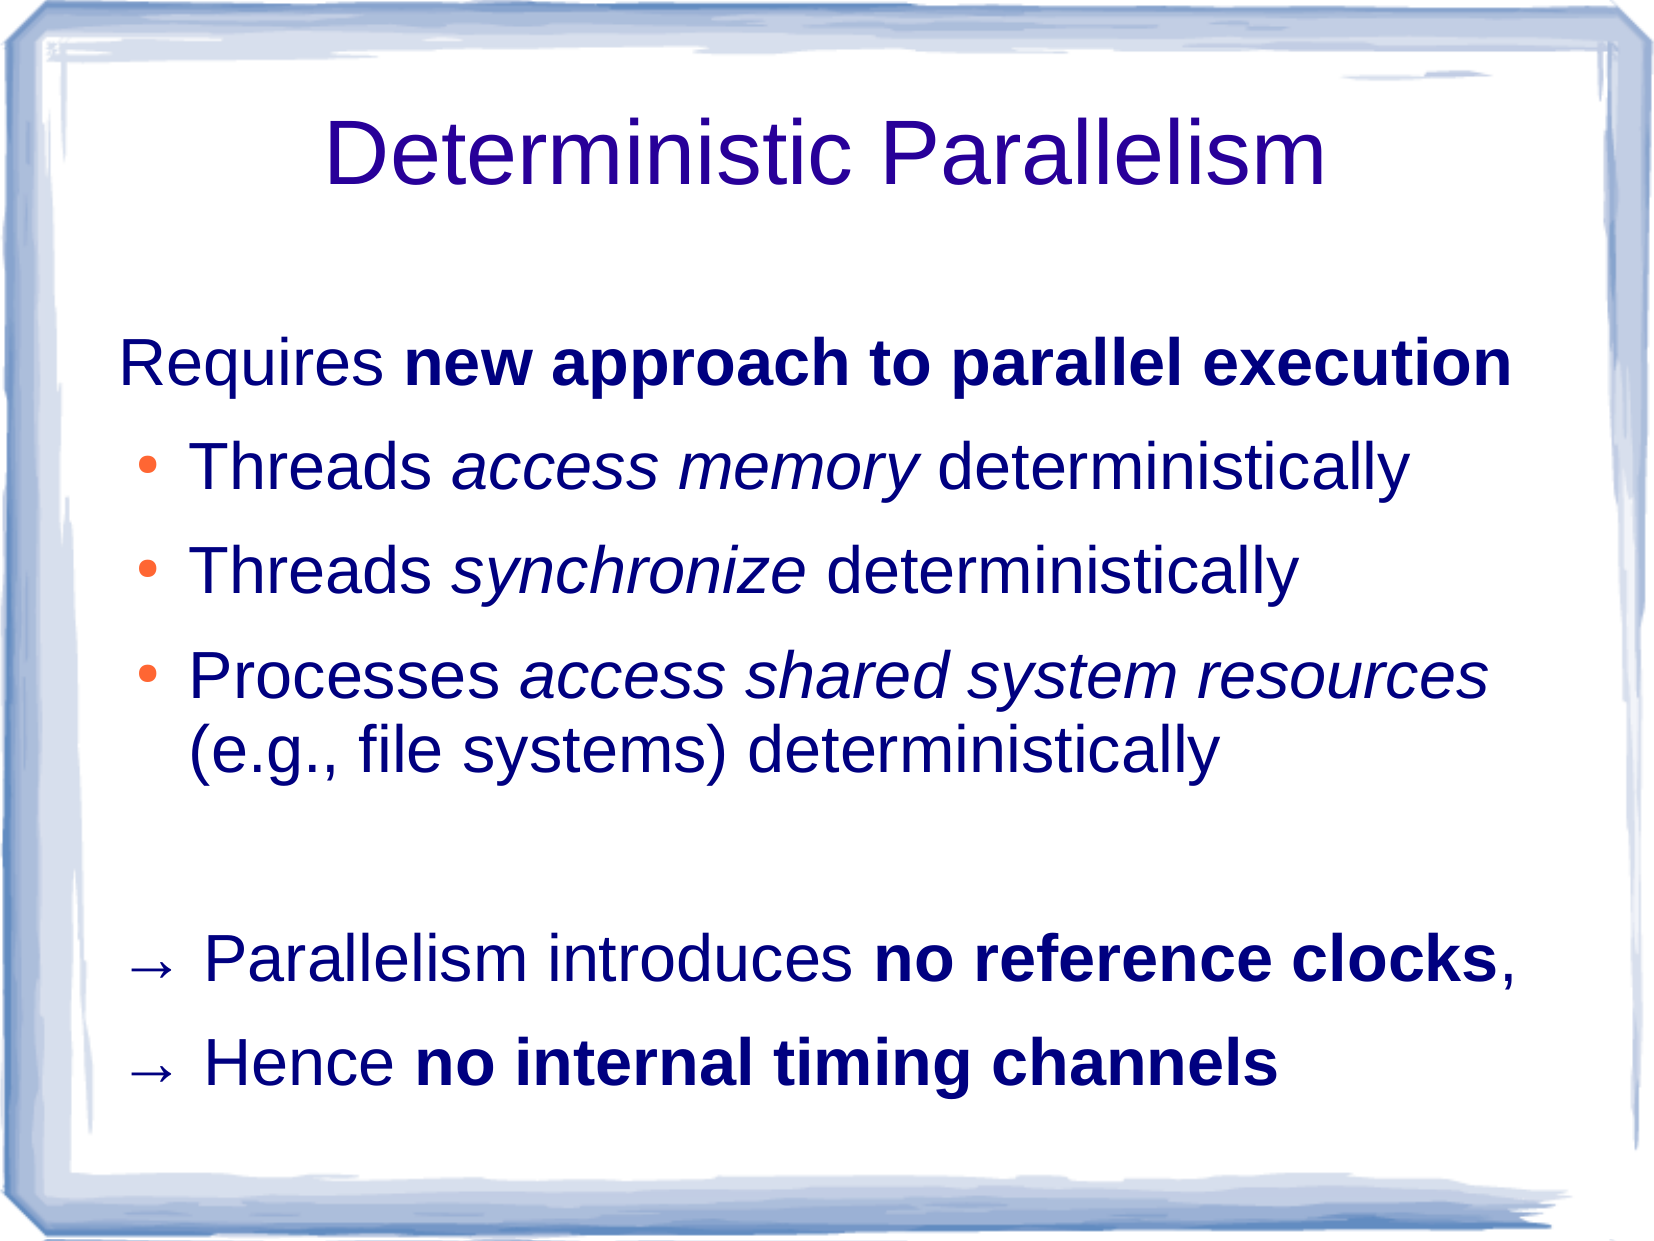

# Deterministic Parallelism
Requires new approach to parallel execution
Threads access memory deterministically
Threads synchronize deterministically
Processes access shared system resources
(e.g., file systems) deterministically
→ Parallelism introduces no reference clocks,
→ Hence no internal timing channels